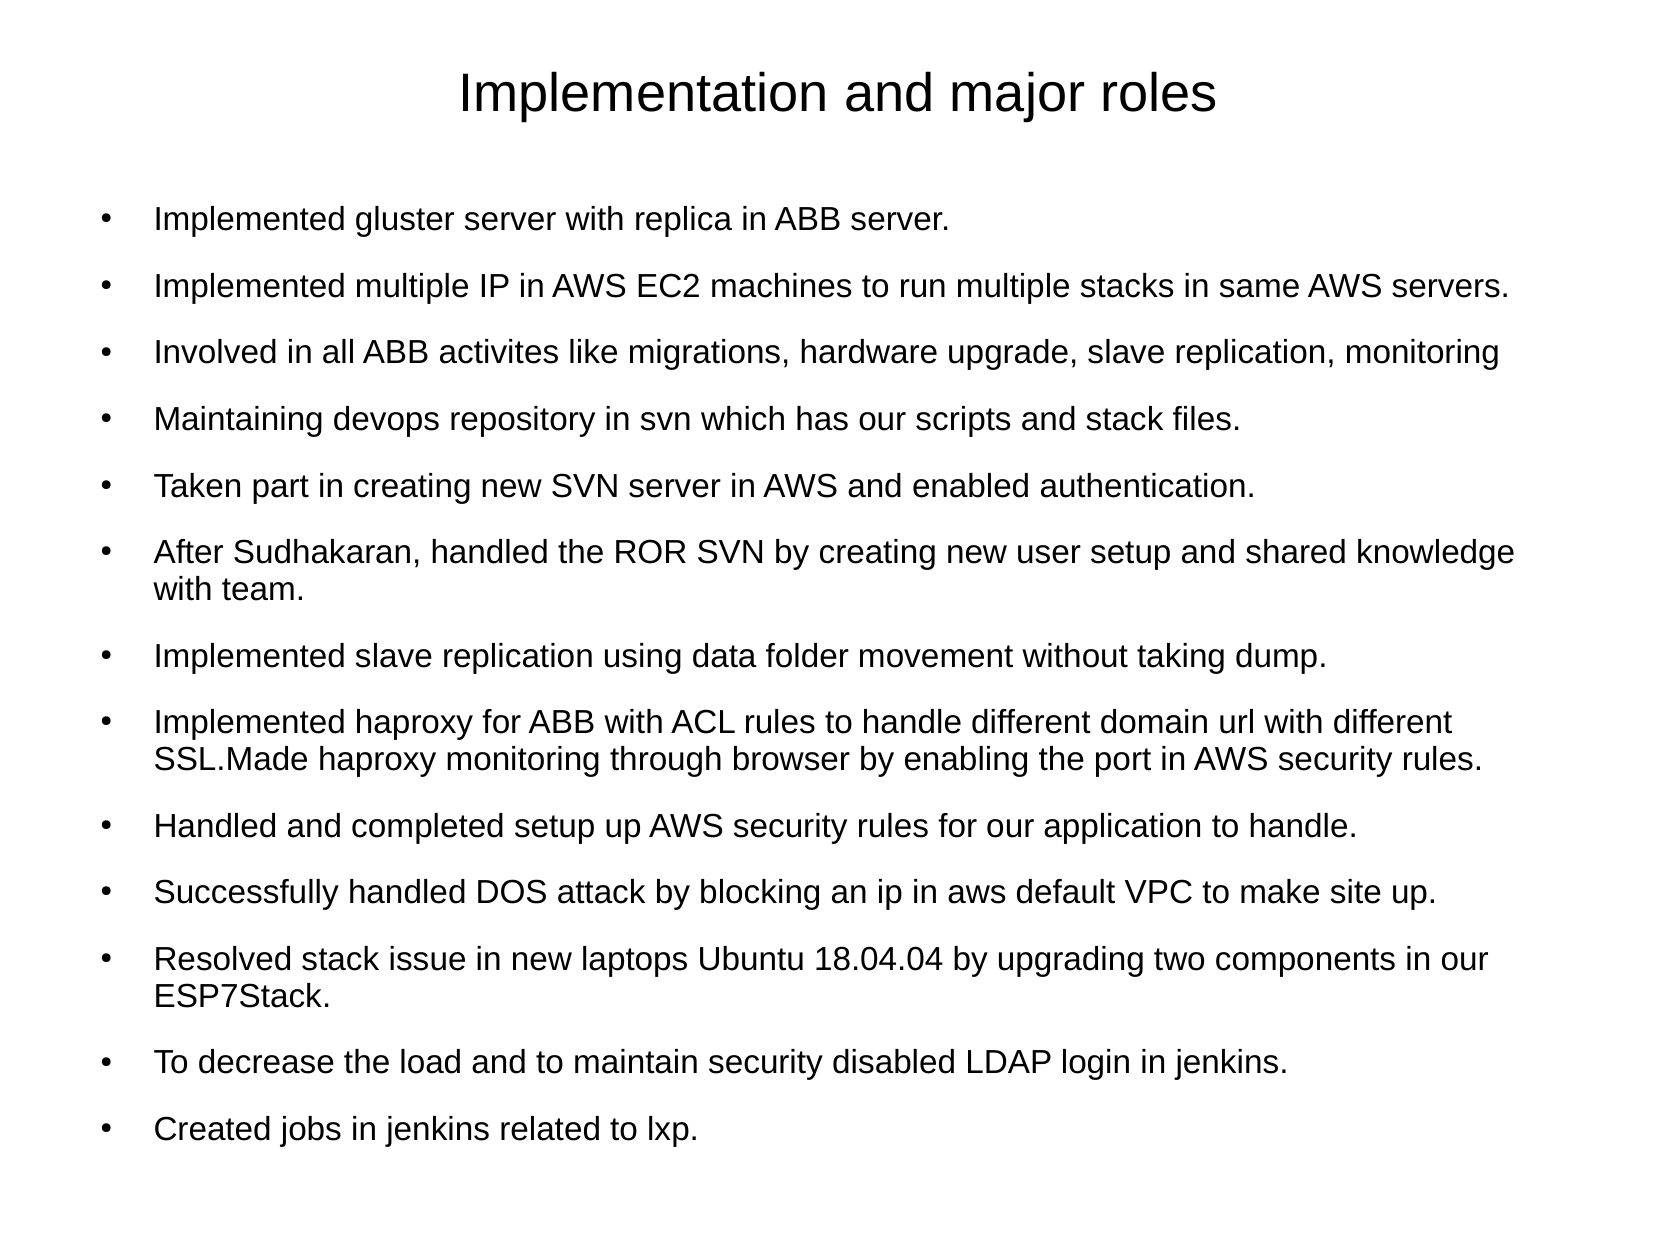

# Implementation and major roles
Implemented gluster server with replica in ABB server.
Implemented multiple IP in AWS EC2 machines to run multiple stacks in same AWS servers.
Involved in all ABB activites like migrations, hardware upgrade, slave replication, monitoring
Maintaining devops repository in svn which has our scripts and stack files.
Taken part in creating new SVN server in AWS and enabled authentication.
After Sudhakaran, handled the ROR SVN by creating new user setup and shared knowledge with team.
Implemented slave replication using data folder movement without taking dump.
Implemented haproxy for ABB with ACL rules to handle different domain url with different SSL.Made haproxy monitoring through browser by enabling the port in AWS security rules.
Handled and completed setup up AWS security rules for our application to handle.
Successfully handled DOS attack by blocking an ip in aws default VPC to make site up.
Resolved stack issue in new laptops Ubuntu 18.04.04 by upgrading two components in our ESP7Stack.
To decrease the load and to maintain security disabled LDAP login in jenkins.
Created jobs in jenkins related to lxp.